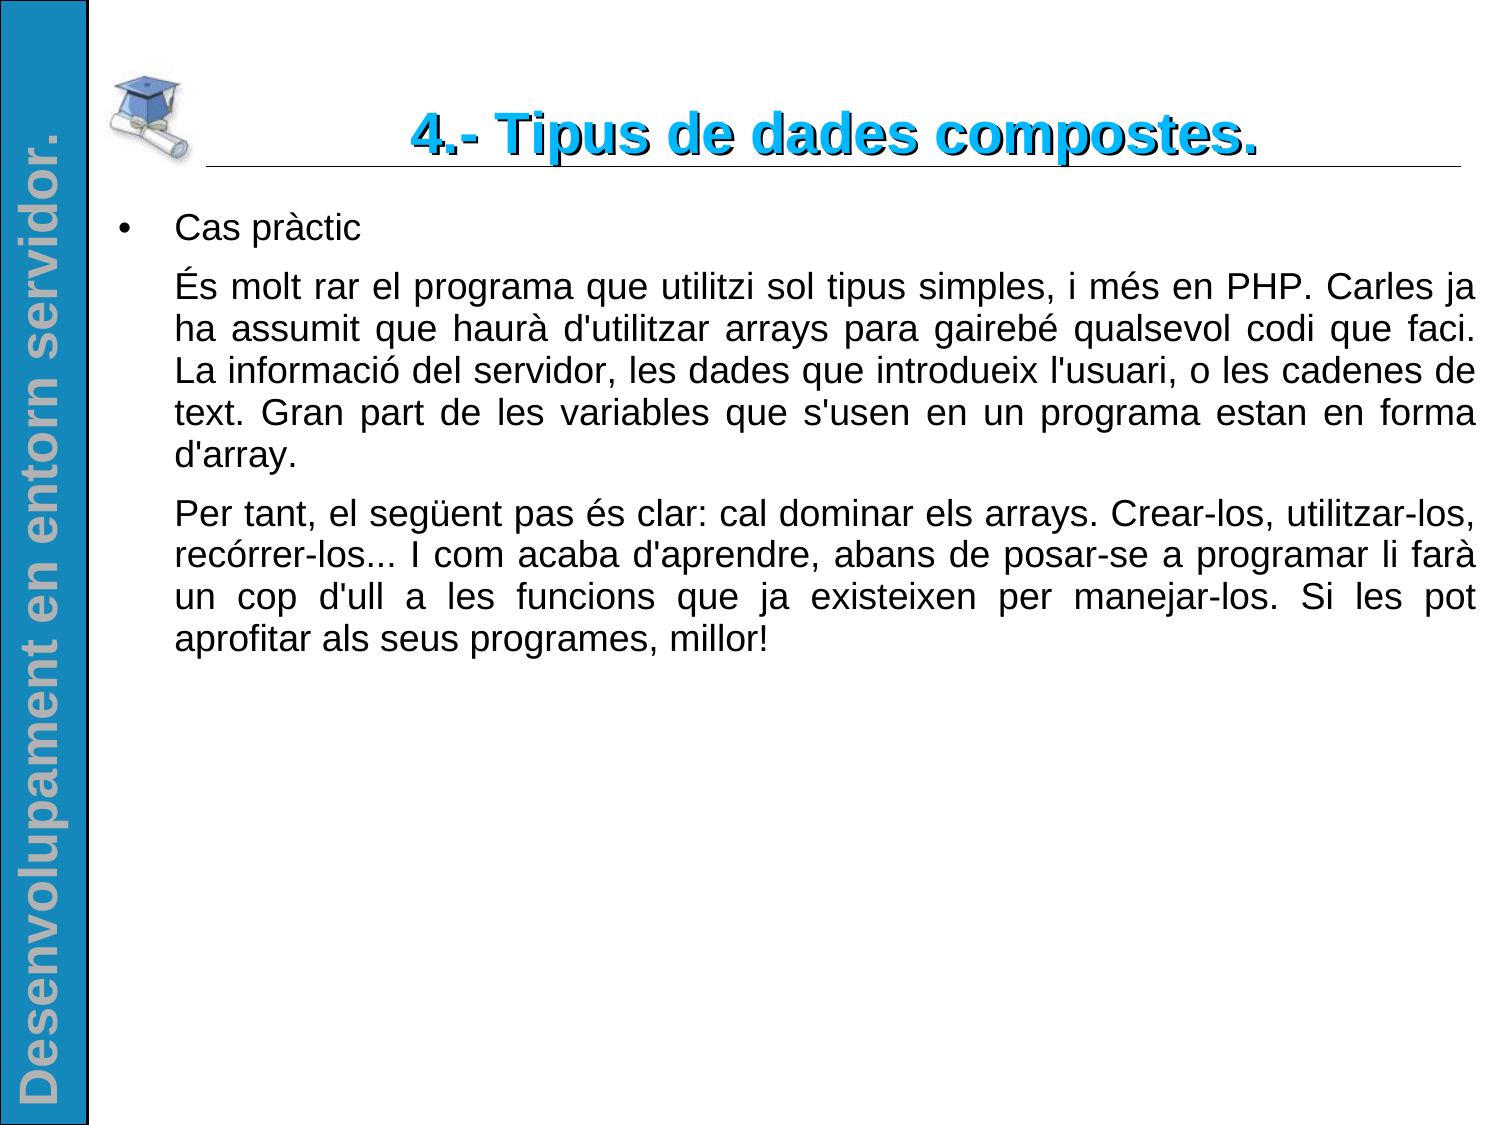

# 4.- Tipus de dades compostes.
Cas pràctic
És molt rar el programa que utilitzi sol tipus simples, i més en PHP. Carles ja ha assumit que haurà d'utilitzar arrays para gairebé qualsevol codi que faci. La informació del servidor, les dades que introdueix l'usuari, o les cadenes de text. Gran part de les variables que s'usen en un programa estan en forma d'array.
Per tant, el següent pas és clar: cal dominar els arrays. Crear-los, utilitzar-los, recórrer-los... I com acaba d'aprendre, abans de posar-se a programar li farà un cop d'ull a les funcions que ja existeixen per manejar-los. Si les pot aprofitar als seus programes, millor!